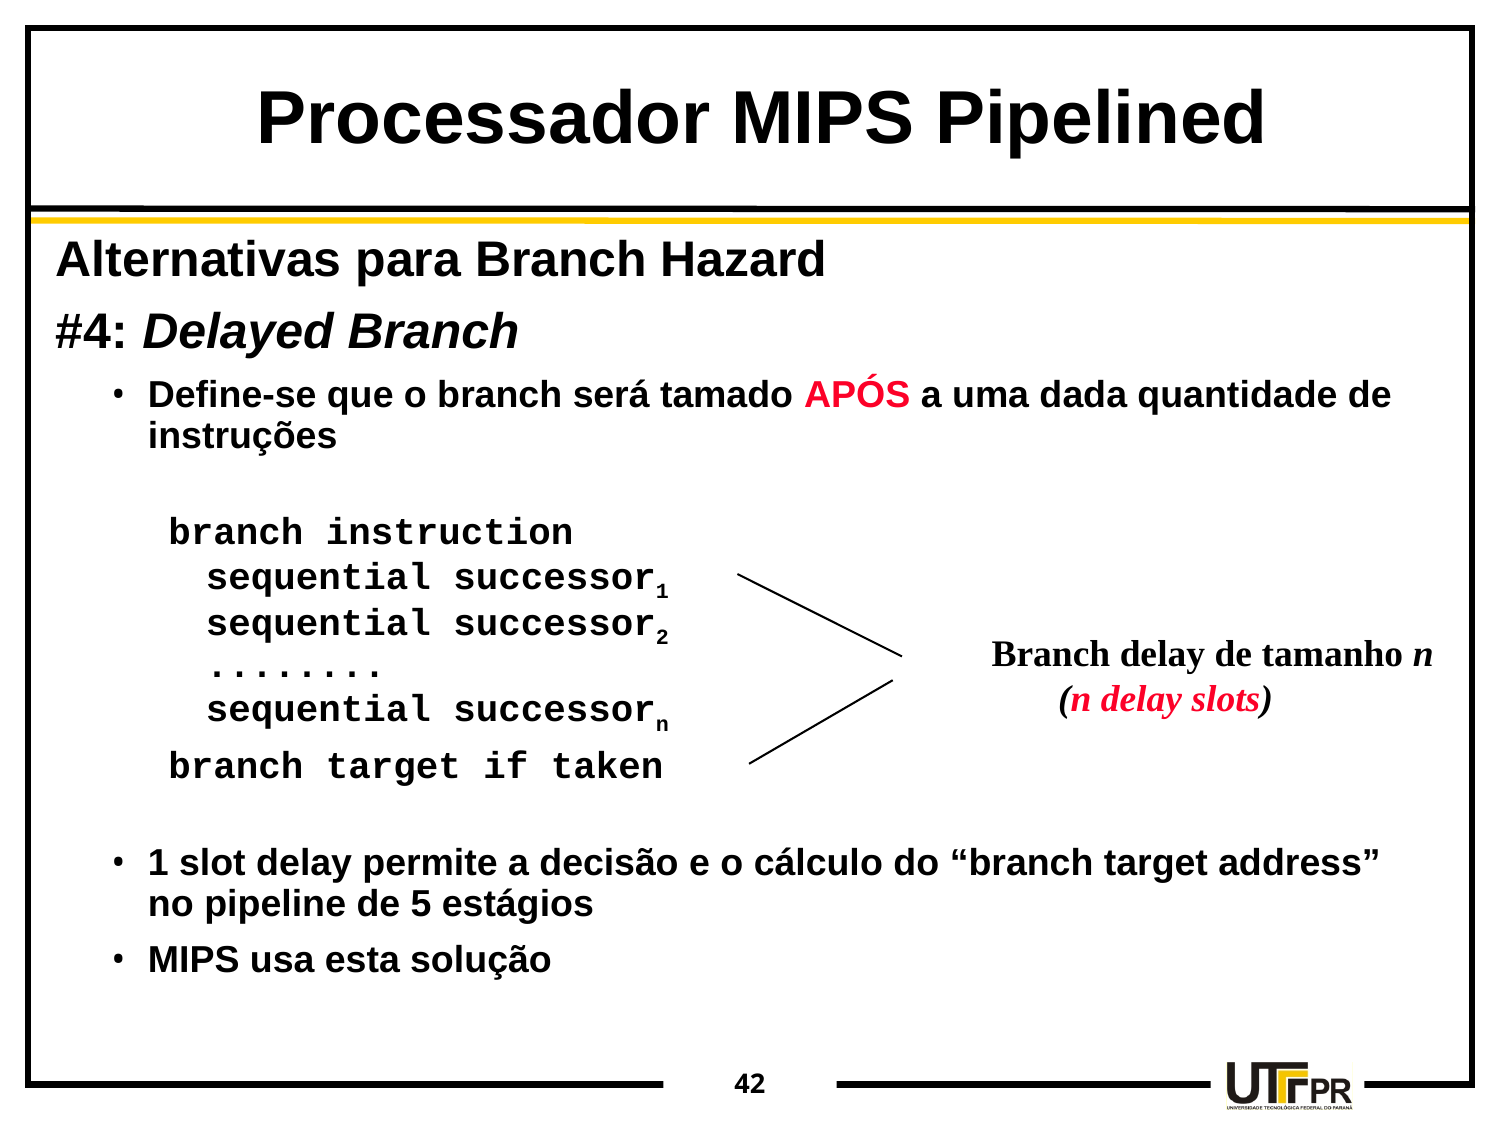

Processador MIPS Pipelined
# Alternativas para Branch Hazard
#4: Delayed Branch
Define-se que o branch será tamado APÓS a uma dada quantidade de instruções
	branch instruction
	sequential successor1
	sequential successor2
	........
	sequential successorn
	branch target if taken
1 slot delay permite a decisão e o cálculo do “branch target address” no pipeline de 5 estágios
MIPS usa esta solução
Branch delay de tamanho n
 (n delay slots)